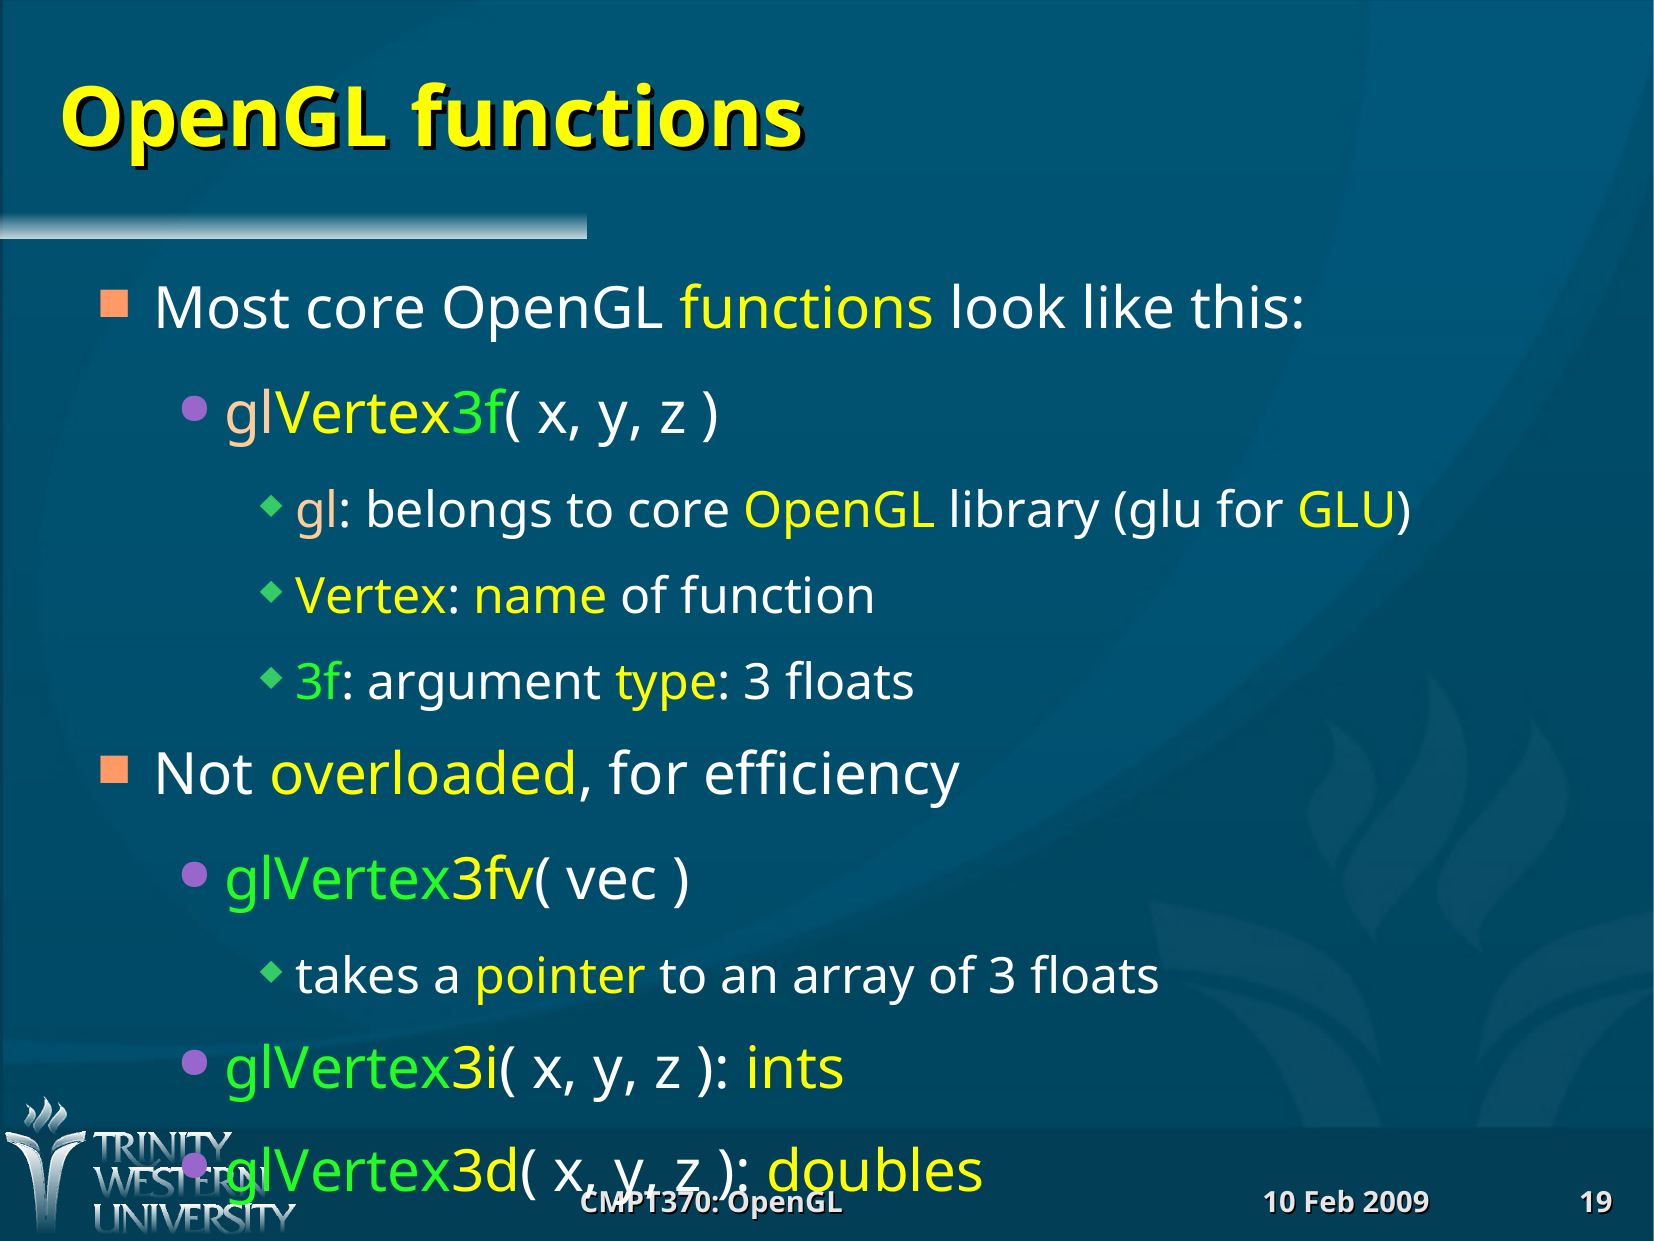

# OpenGL functions
Most core OpenGL functions look like this:
glVertex3f( x, y, z )
gl: belongs to core OpenGL library (glu for GLU)
Vertex: name of function
3f: argument type: 3 floats
Not overloaded, for efficiency
glVertex3fv( vec )
takes a pointer to an array of 3 floats
glVertex3i( x, y, z ): ints
glVertex3d( x, y, z ): doubles
CMPT370: OpenGL
10 Feb 2009
19